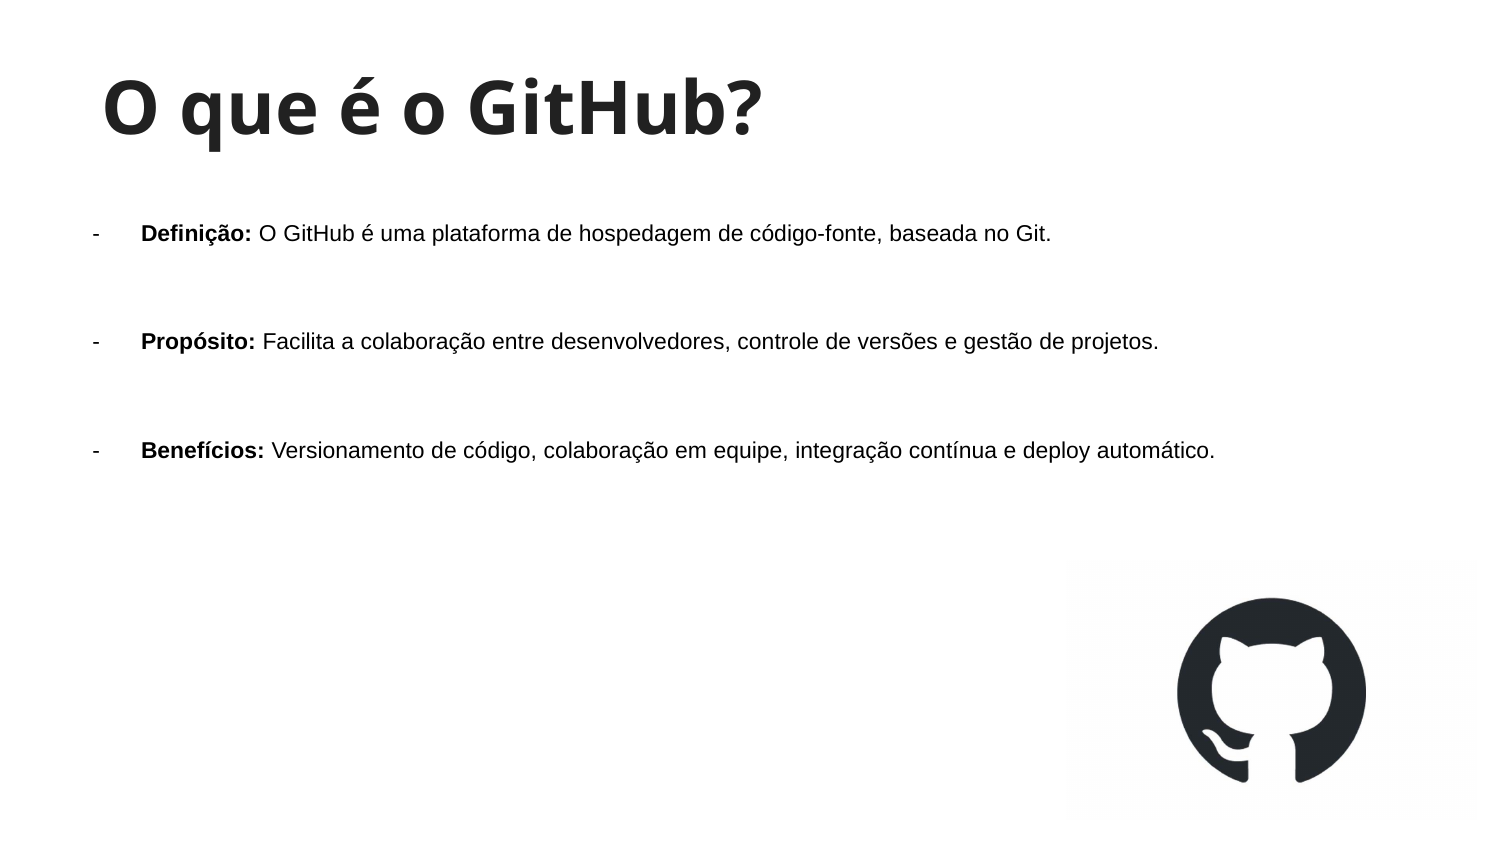

# O que é o GitHub?
Definição: O GitHub é uma plataforma de hospedagem de código-fonte, baseada no Git.
Propósito: Facilita a colaboração entre desenvolvedores, controle de versões e gestão de projetos.
Benefícios: Versionamento de código, colaboração em equipe, integração contínua e deploy automático.